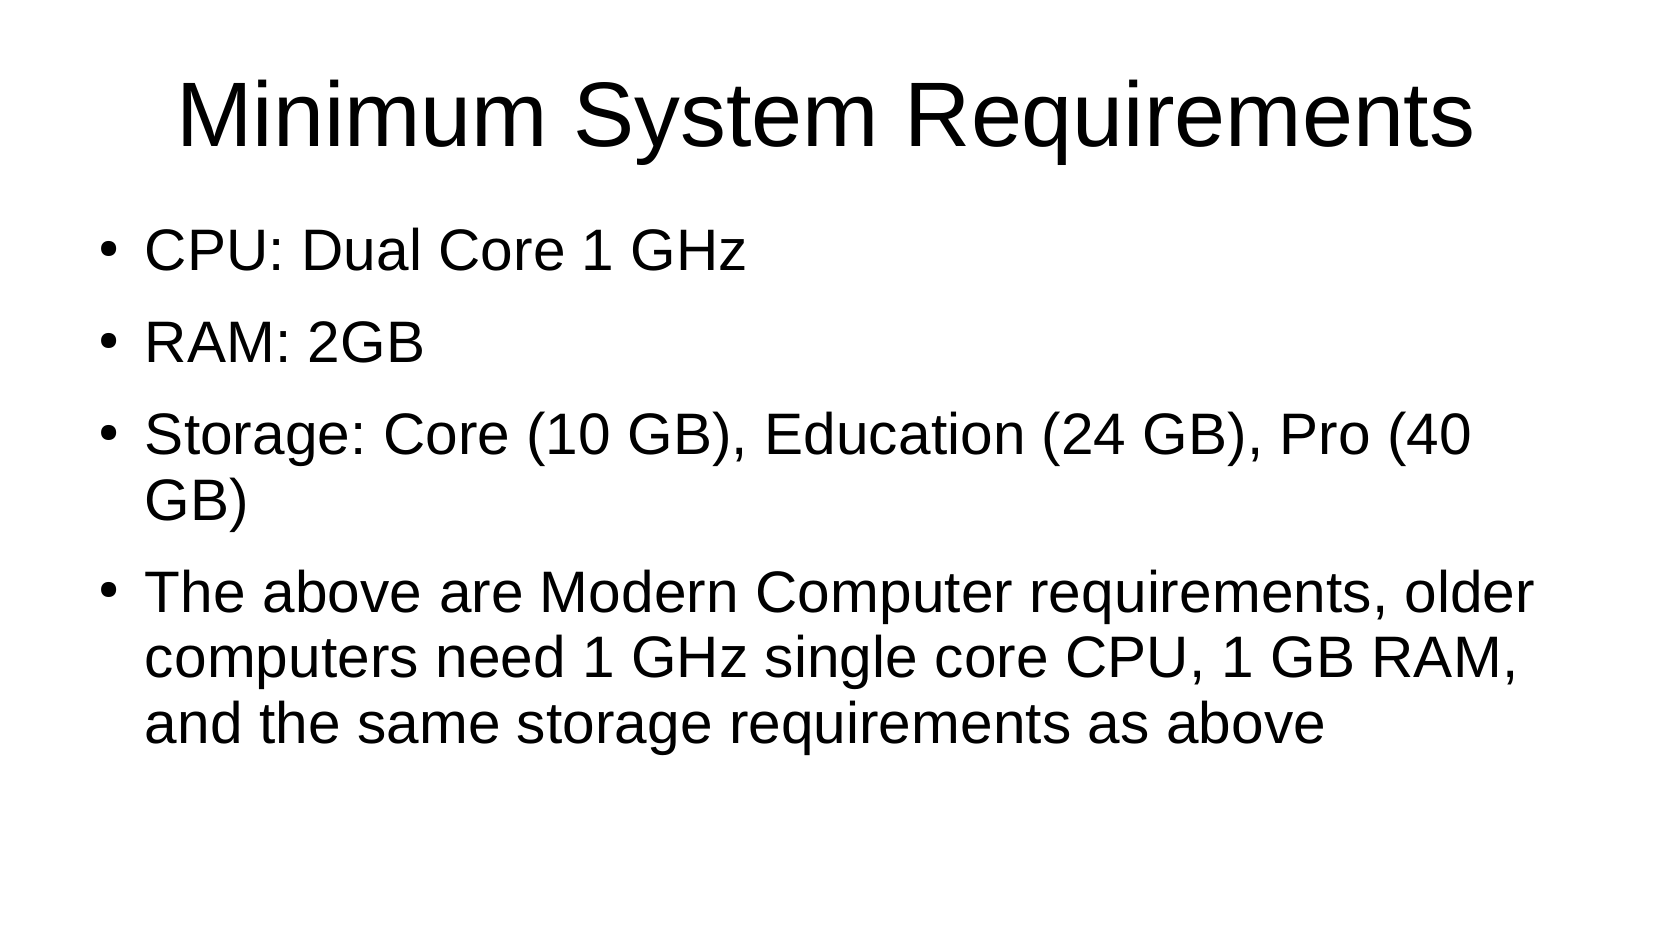

# Minimum System Requirements
CPU: Dual Core 1 GHz
RAM: 2GB
Storage: Core (10 GB), Education (24 GB), Pro (40 GB)
The above are Modern Computer requirements, older computers need 1 GHz single core CPU, 1 GB RAM, and the same storage requirements as above